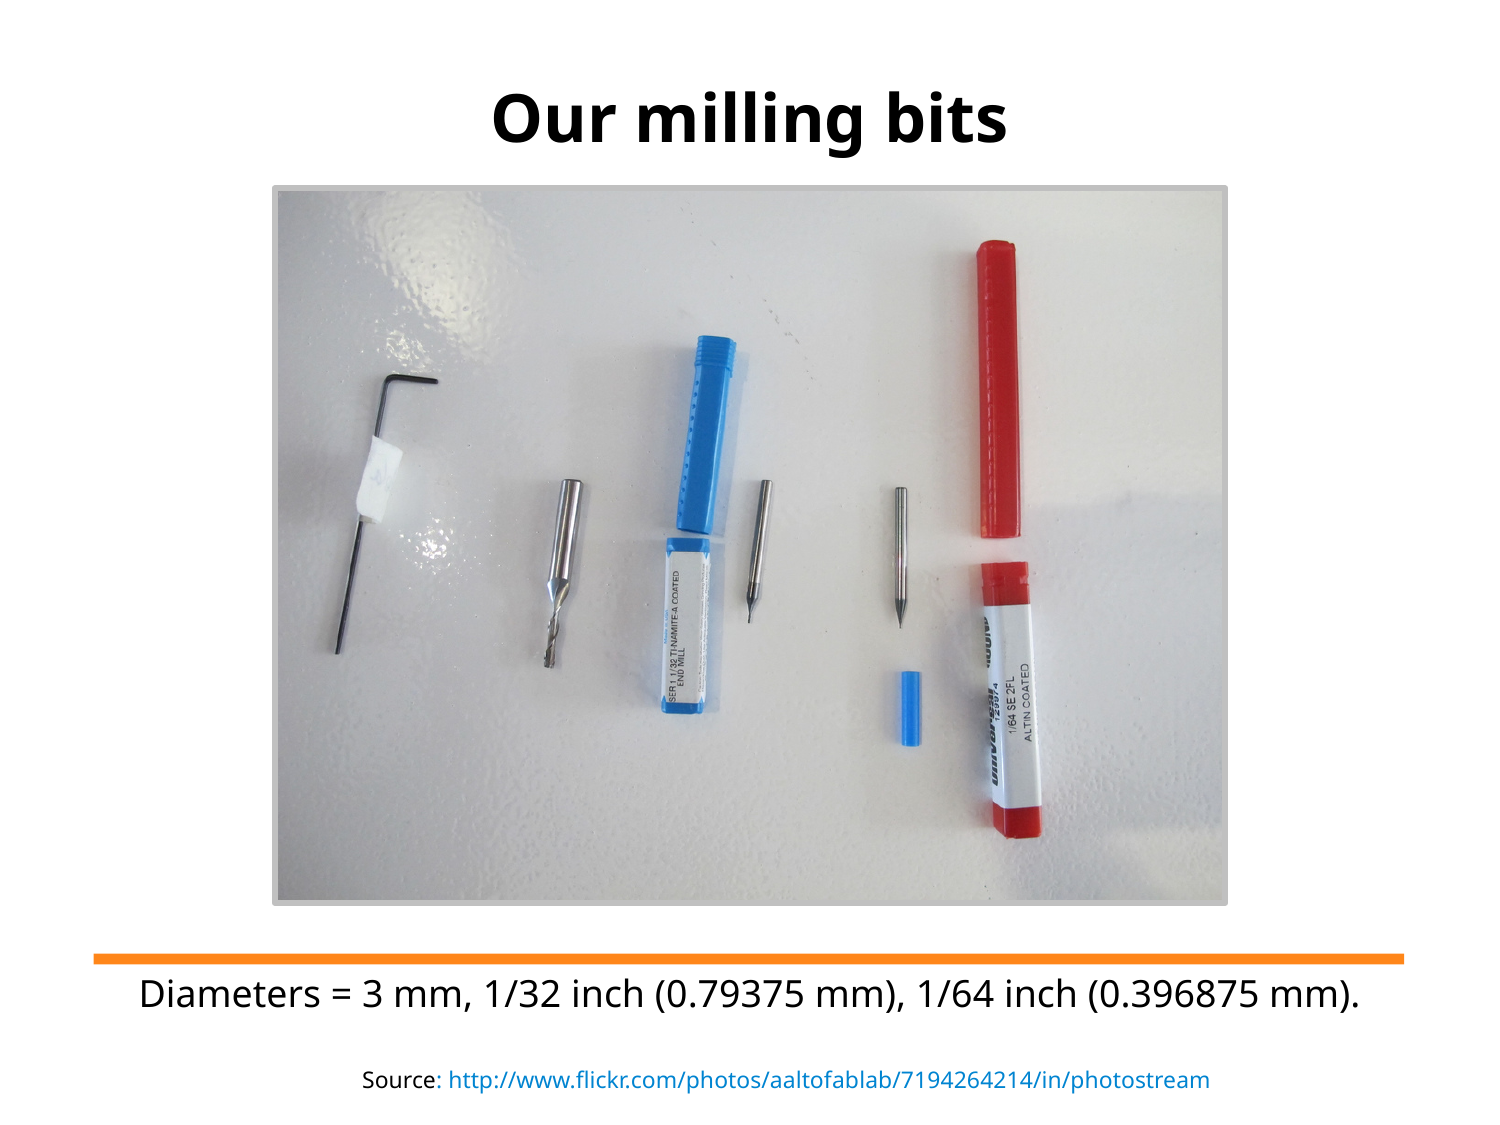

# Our milling bits
Diameters = 3 mm, 1/32 inch (0.79375 mm), 1/64 inch (0.396875 mm).
Source: http://www.flickr.com/photos/aaltofablab/7194264214/in/photostream